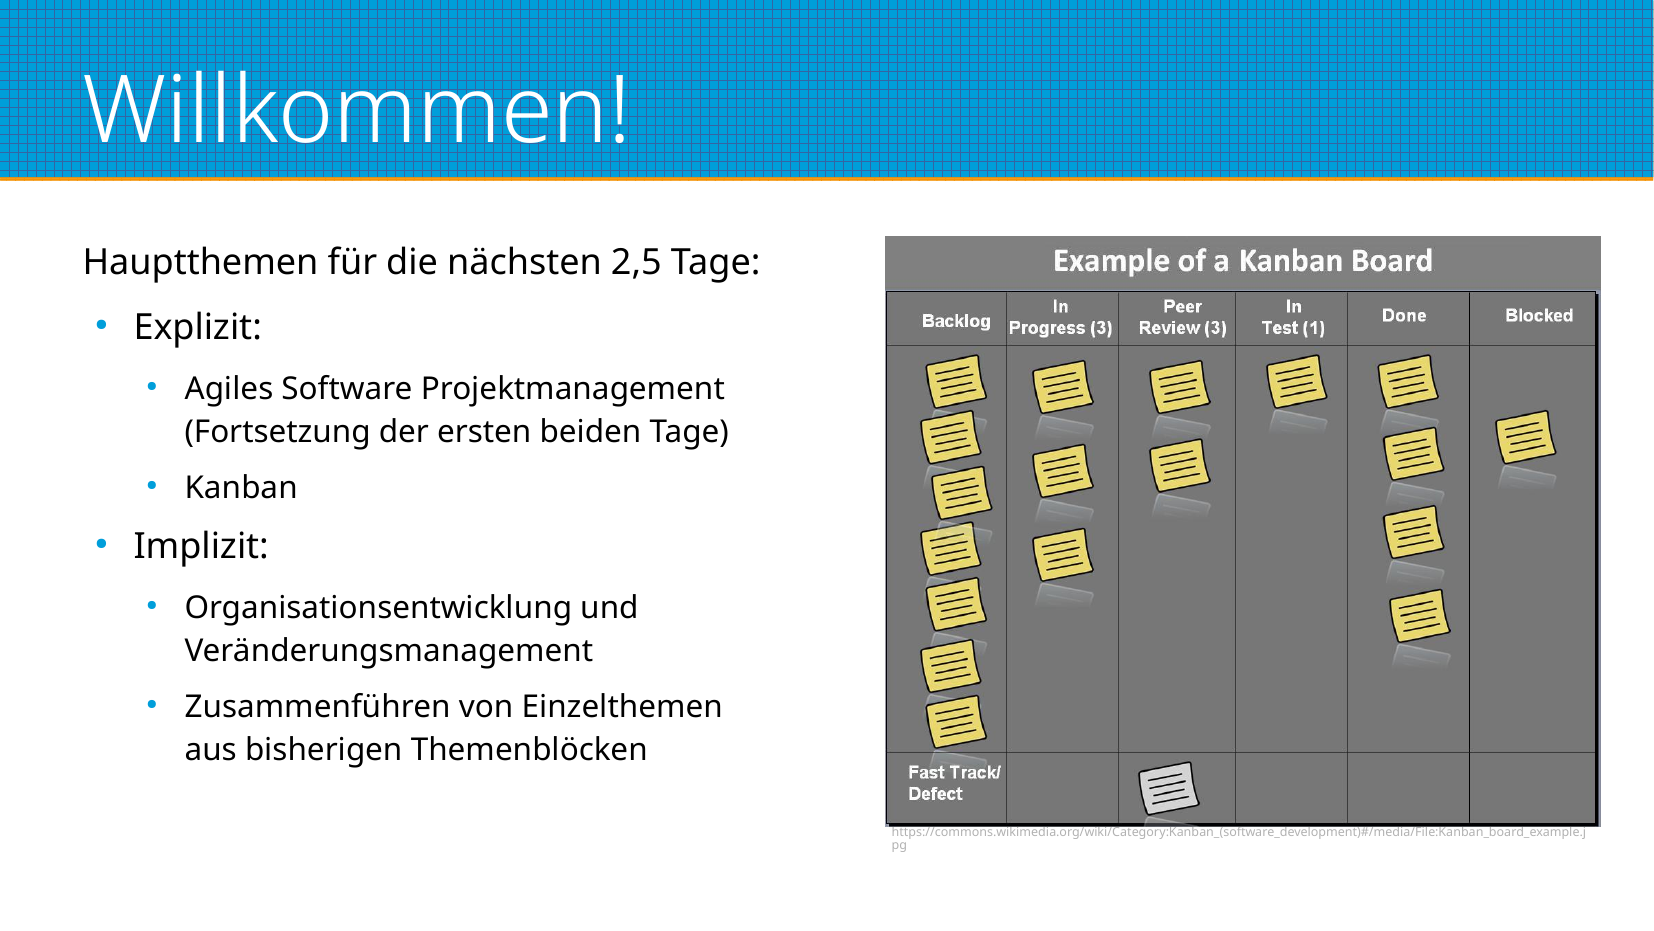

# Willkommen!
Hauptthemen für die nächsten 2,5 Tage:
Explizit:
Agiles Software Projektmanagement (Fortsetzung der ersten beiden Tage)
Kanban
Implizit:
Organisationsentwicklung und Veränderungsmanagement
Zusammenführen von Einzelthemen aus bisherigen Themenblöcken
https://commons.wikimedia.org/wiki/Category:Kanban_(software_development)#/media/File:Kanban_board_example.jpg